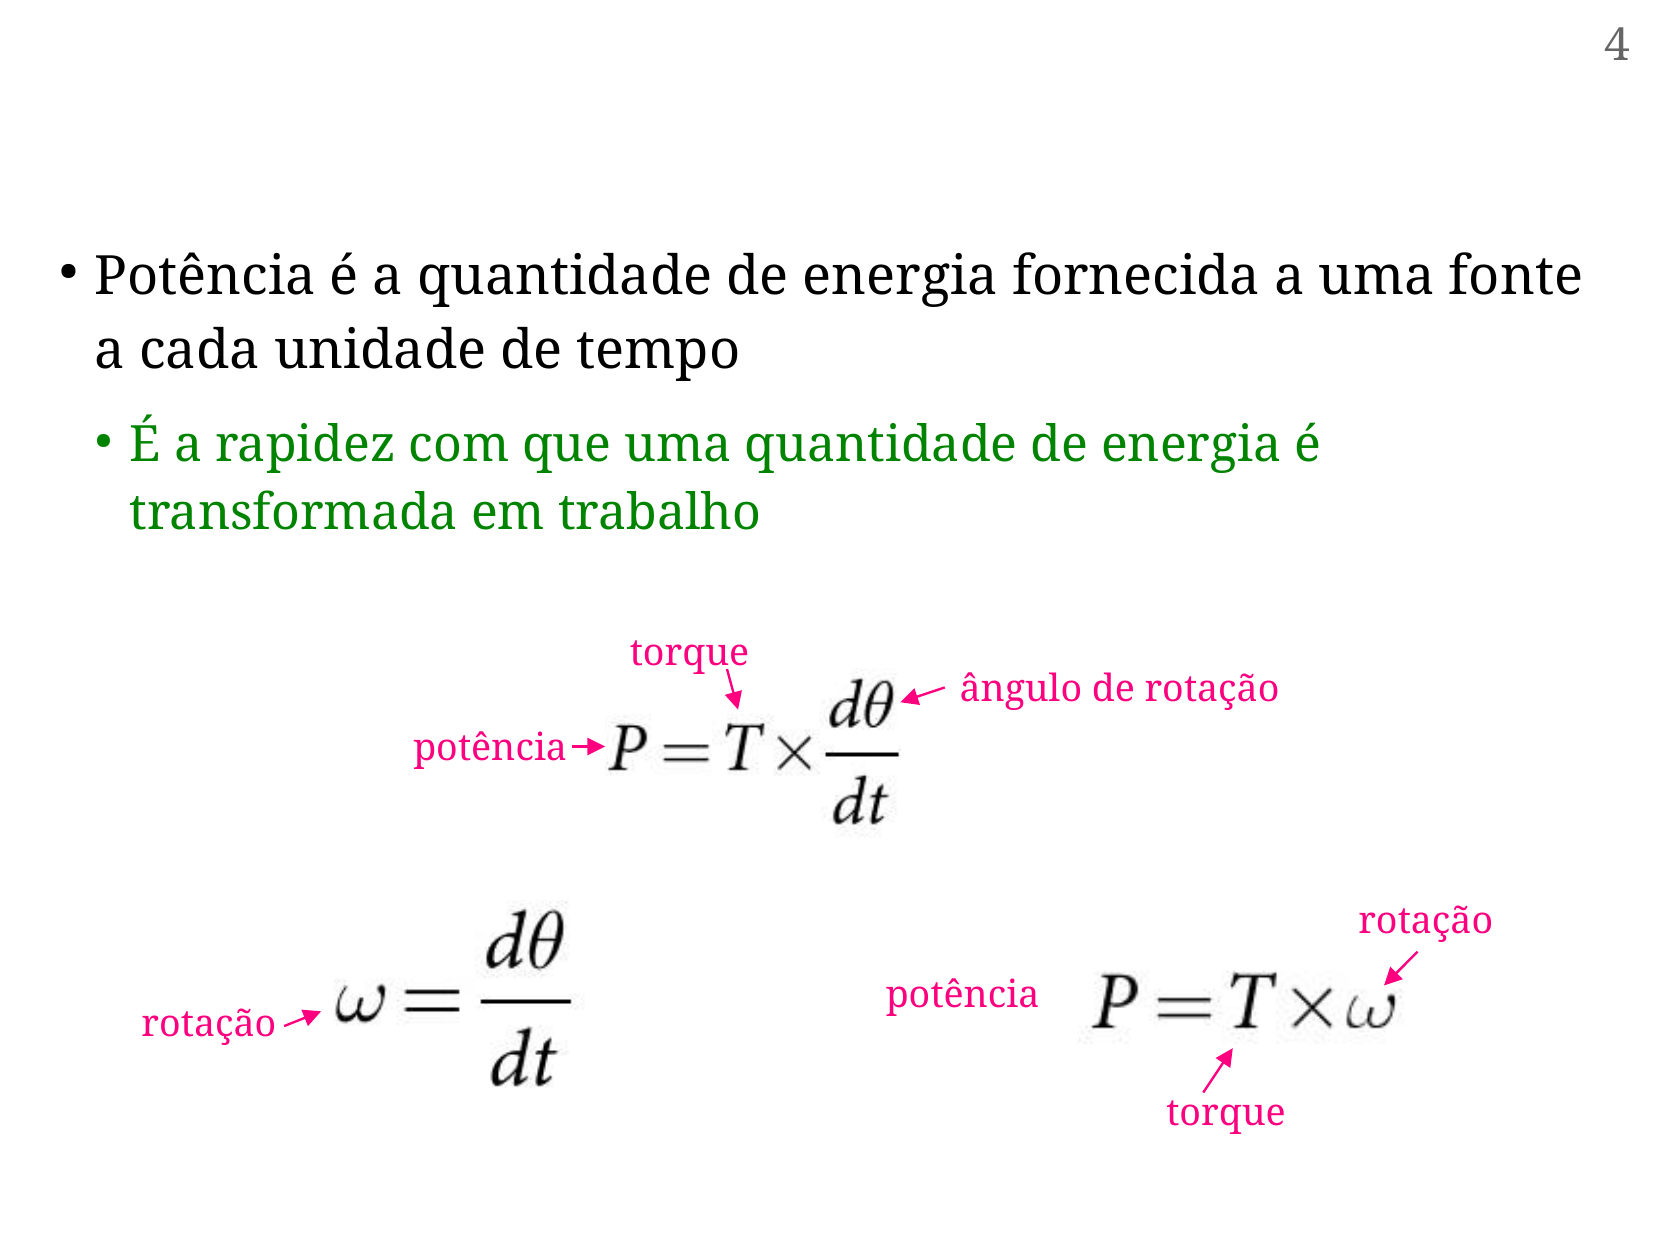

4
#
Potência é a quantidade de energia fornecida a uma fonte a cada unidade de tempo
É a rapidez com que uma quantidade de energia é transformada em trabalho
torque
ângulo de rotação
potência
rotação
potência
rotação
torque